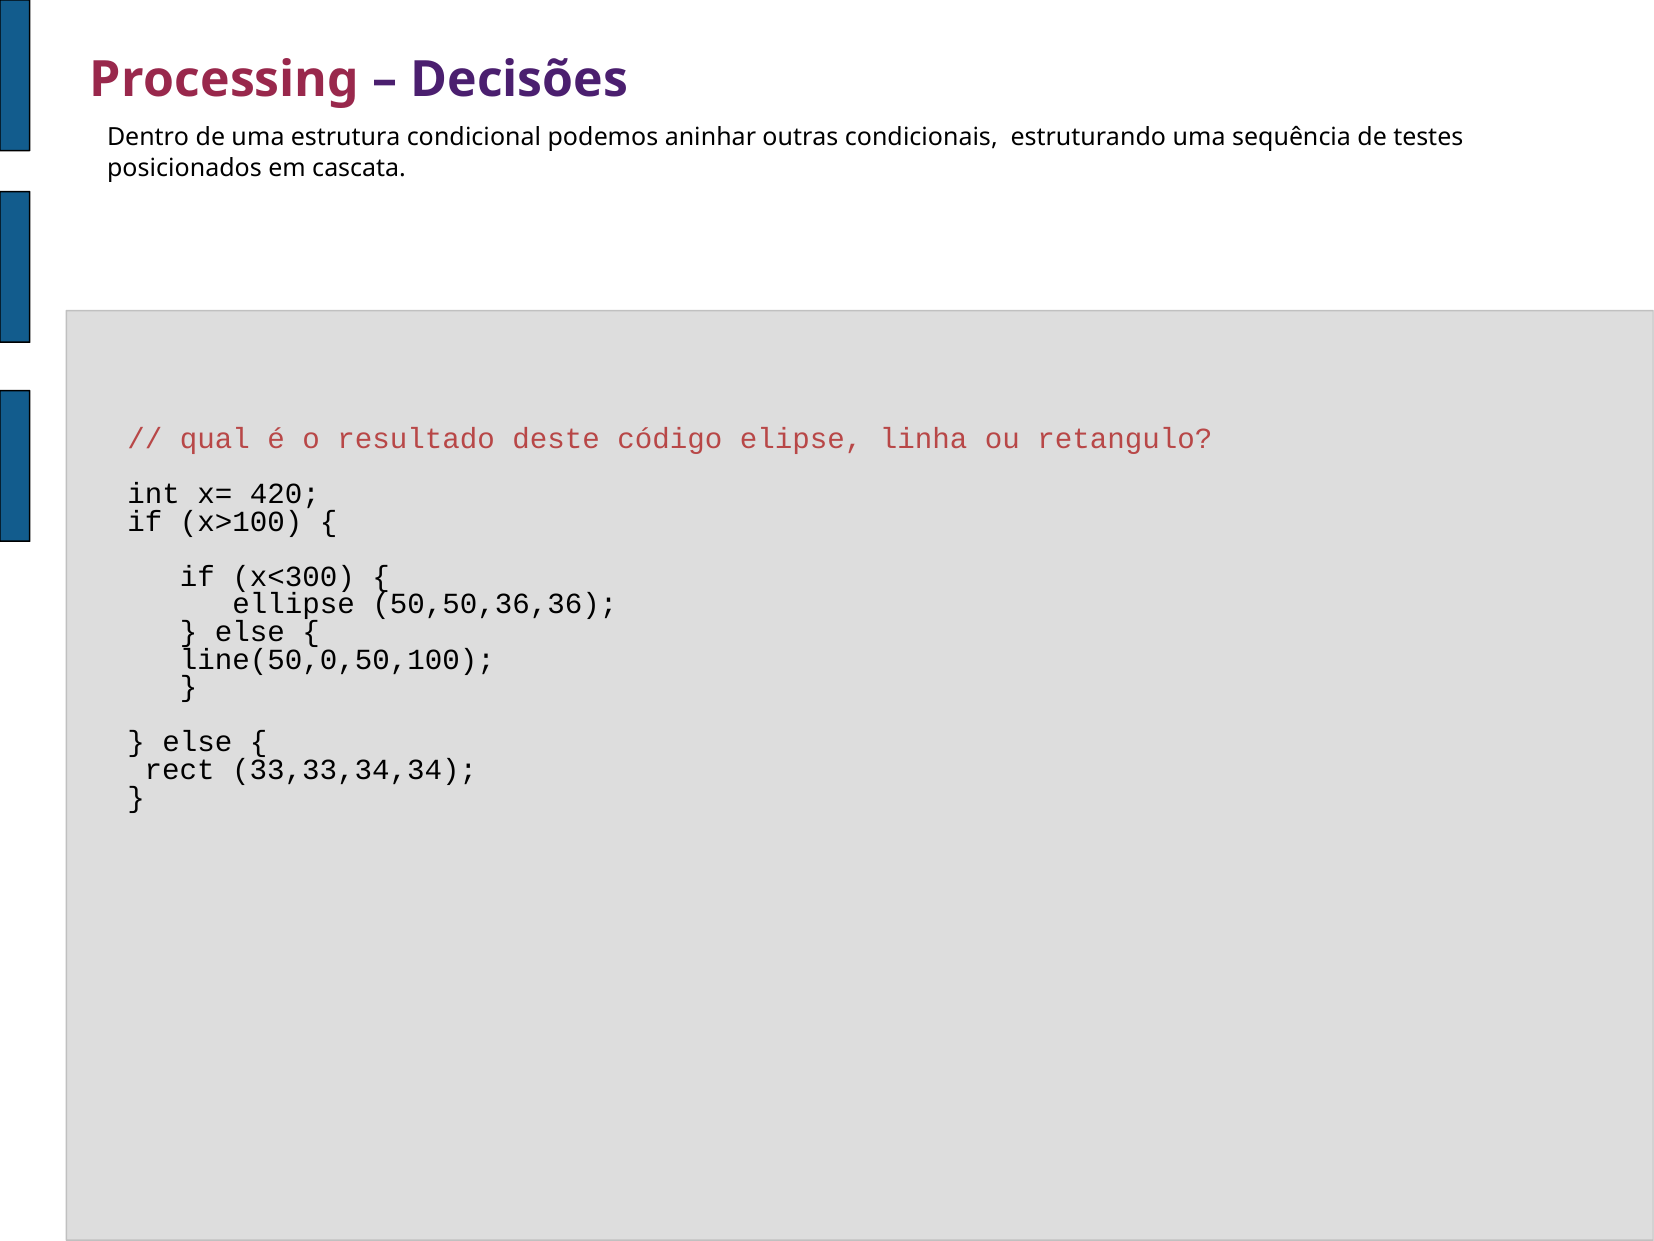

Processing – Decisões
 Dentro de uma estrutura condicional podemos aninhar outras condicionais, estruturando uma sequência de testes
 posicionados em cascata.
// qual é o resultado deste código elipse, linha ou retangulo?
int x= 420;
if (x>100) {
 if (x<300) {
 ellipse (50,50,36,36);
 } else {
 line(50,0,50,100);
 }
} else {
 rect (33,33,34,34);
}